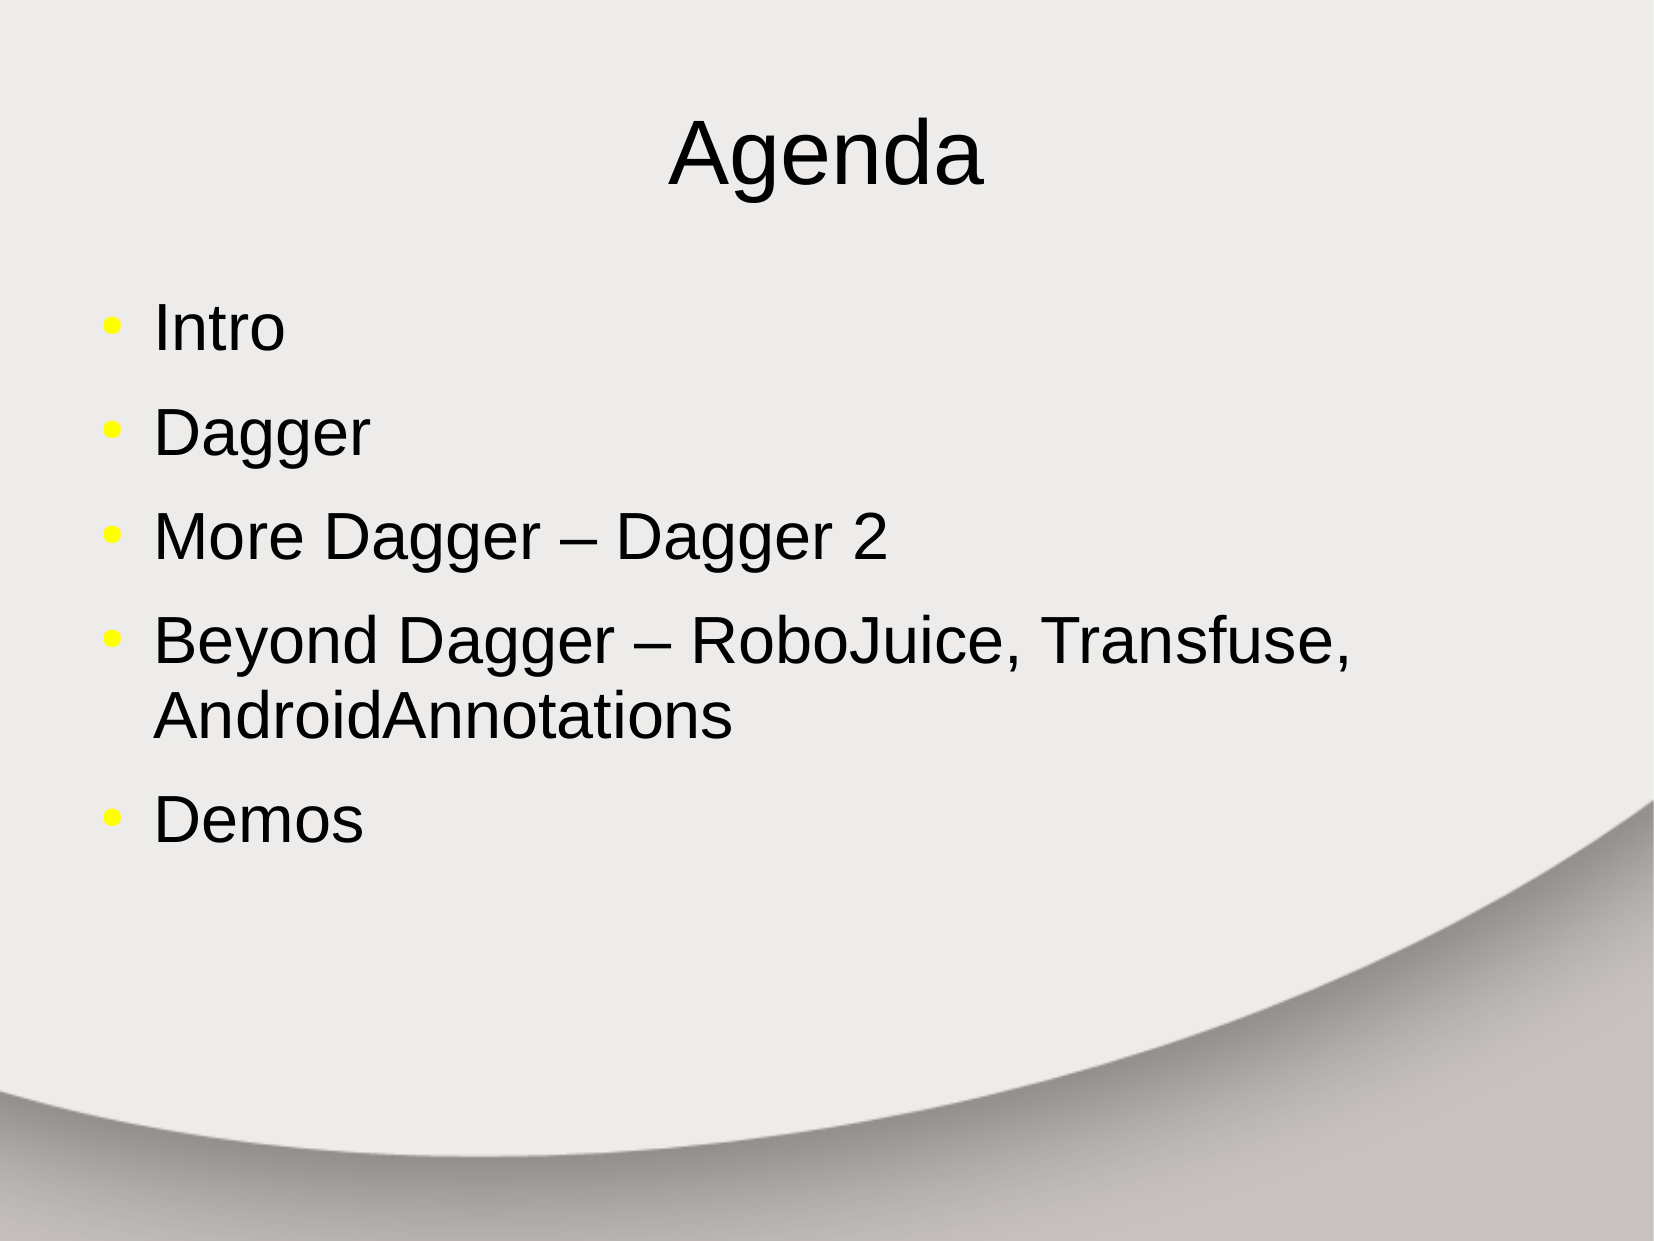

# Agenda
Intro
Dagger
More Dagger – Dagger 2
Beyond Dagger – RoboJuice, Transfuse, AndroidAnnotations
Demos